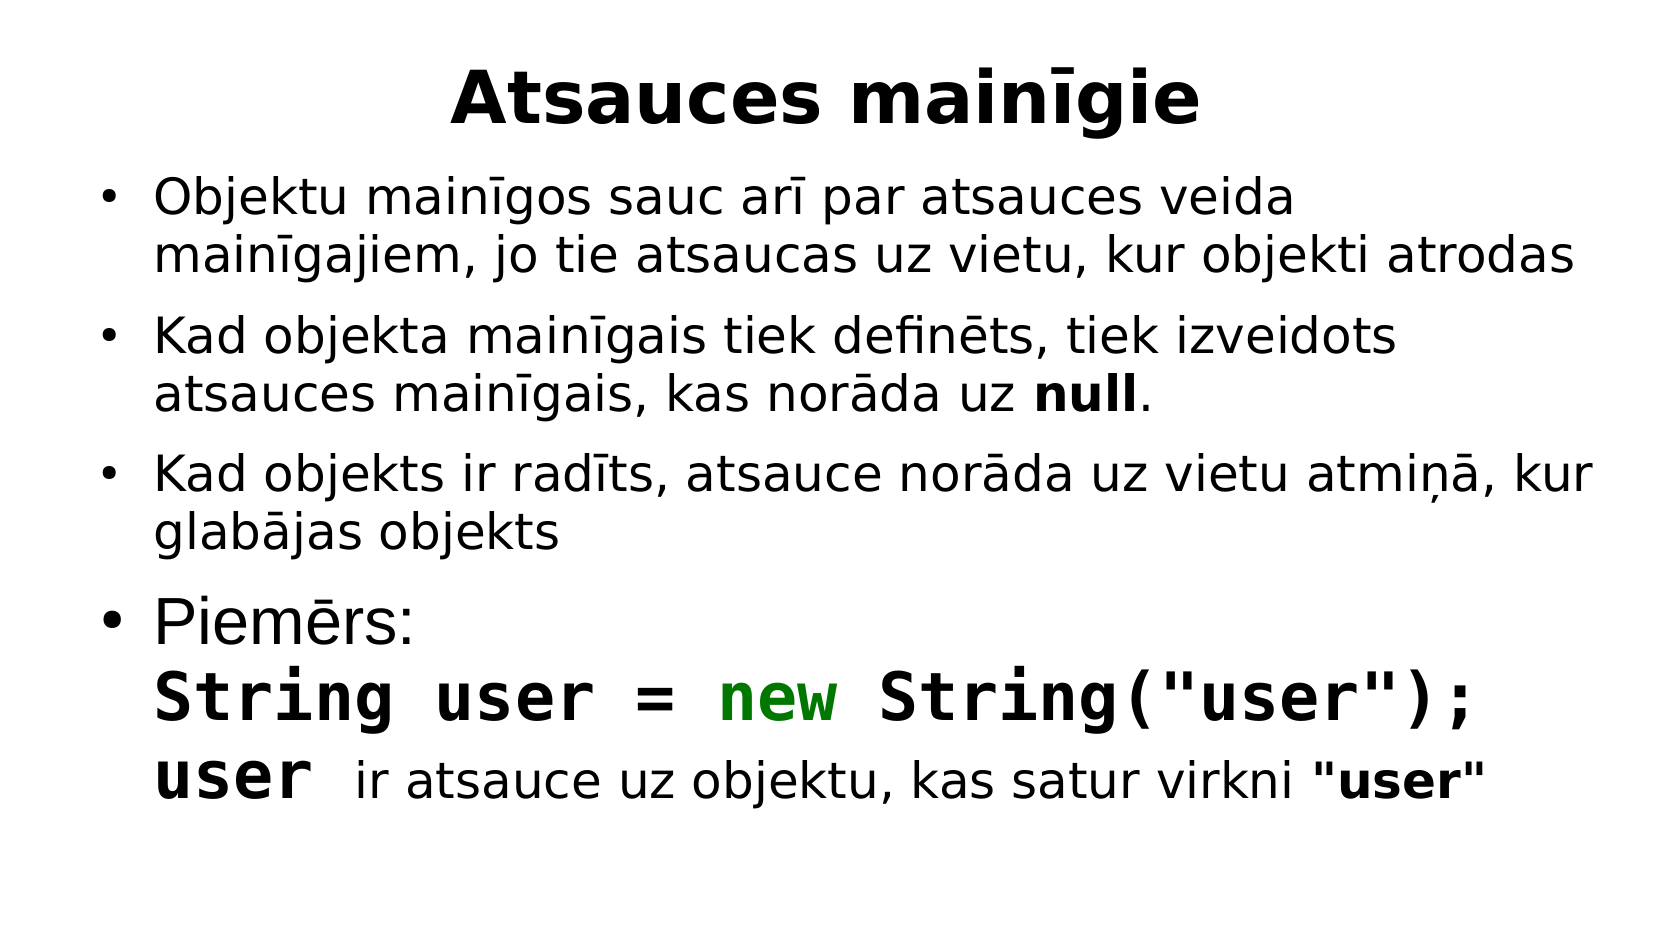

# Atsauces mainīgie
Objektu mainīgos sauc arī par atsauces veida mainīgajiem, jo ​​tie atsaucas uz vietu, kur objekti atrodas
Kad objekta mainīgais tiek definēts, tiek izveidots atsauces mainīgais, kas norāda uz null.
Kad objekts ir radīts, atsauce norāda uz vietu atmiņā, kur glabājas objekts
Piemērs:
String user = new String("user");
user ir atsauce uz objektu, kas satur virkni "user"